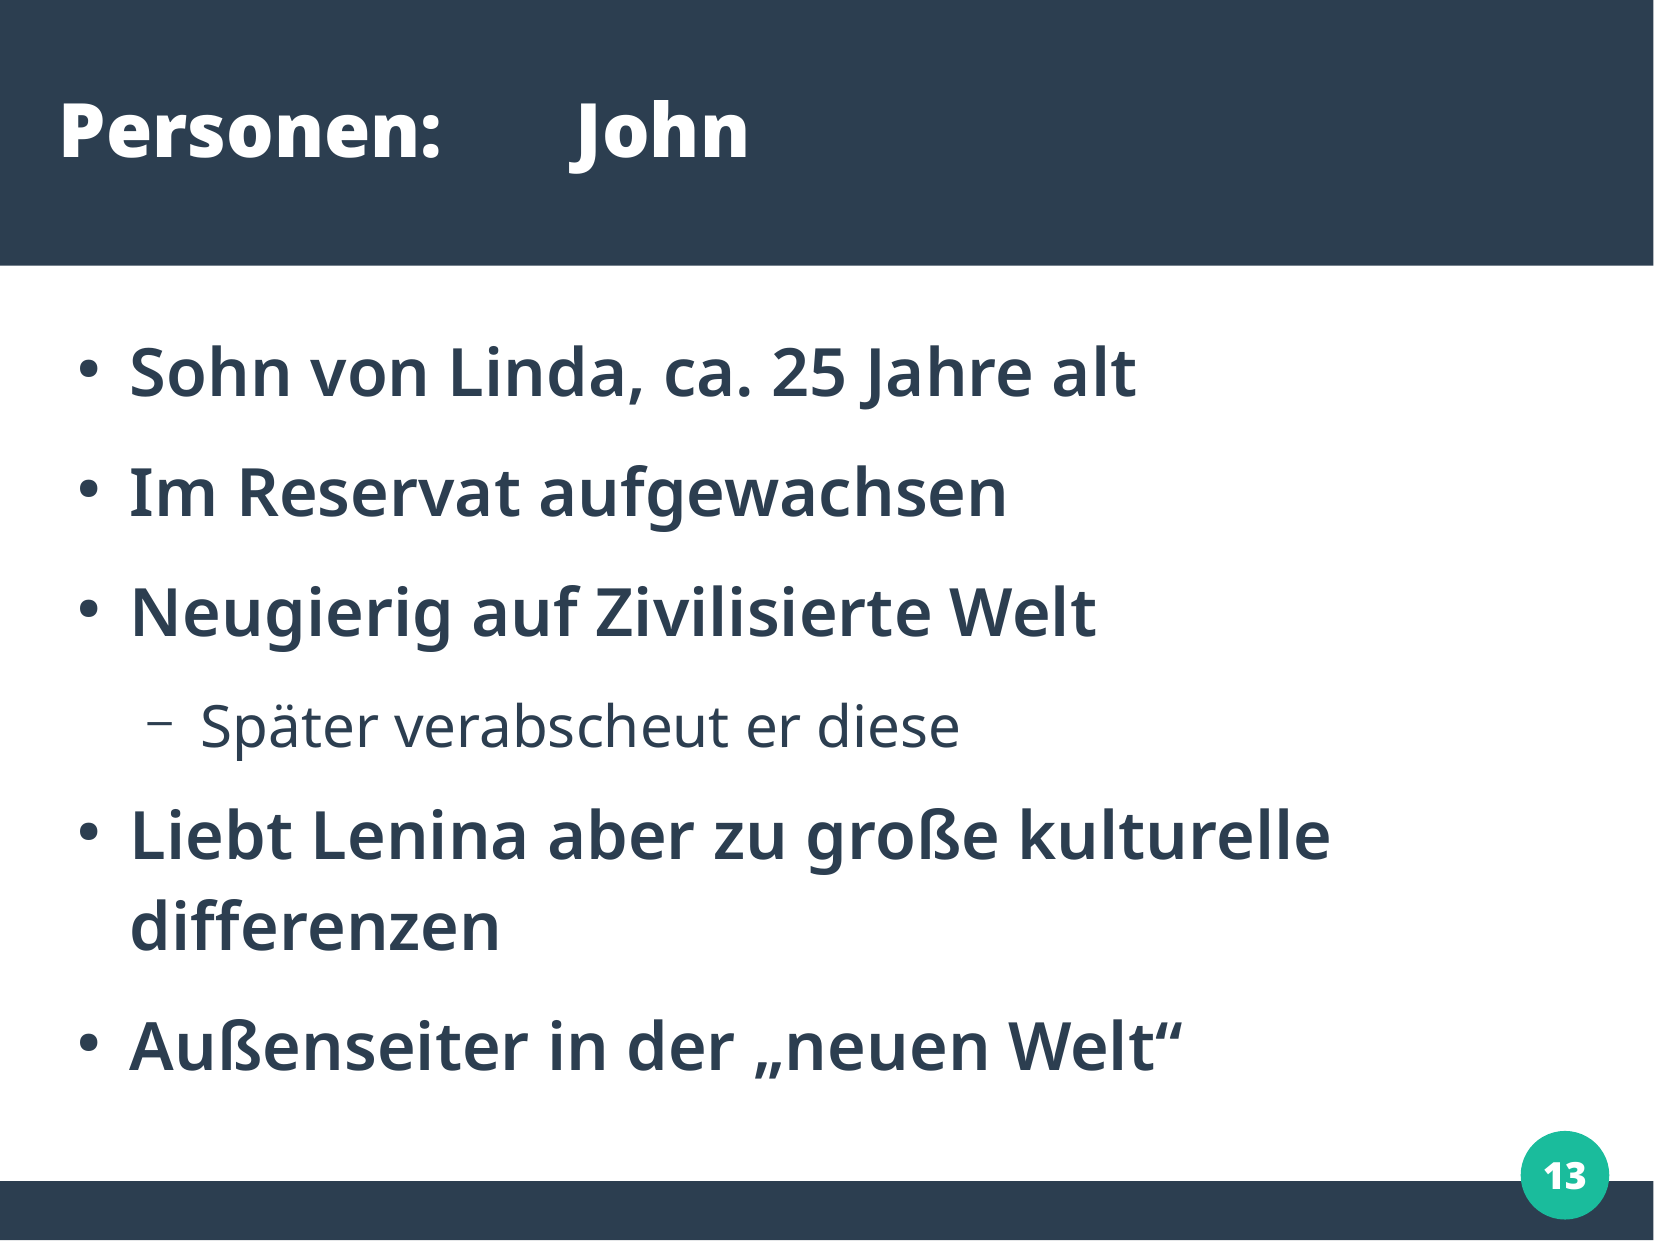

# Personen:		John
Sohn von Linda, ca. 25 Jahre alt
Im Reservat aufgewachsen
Neugierig auf Zivilisierte Welt
Später verabscheut er diese
Liebt Lenina aber zu große kulturelle differenzen
Außenseiter in der „neuen Welt“
13